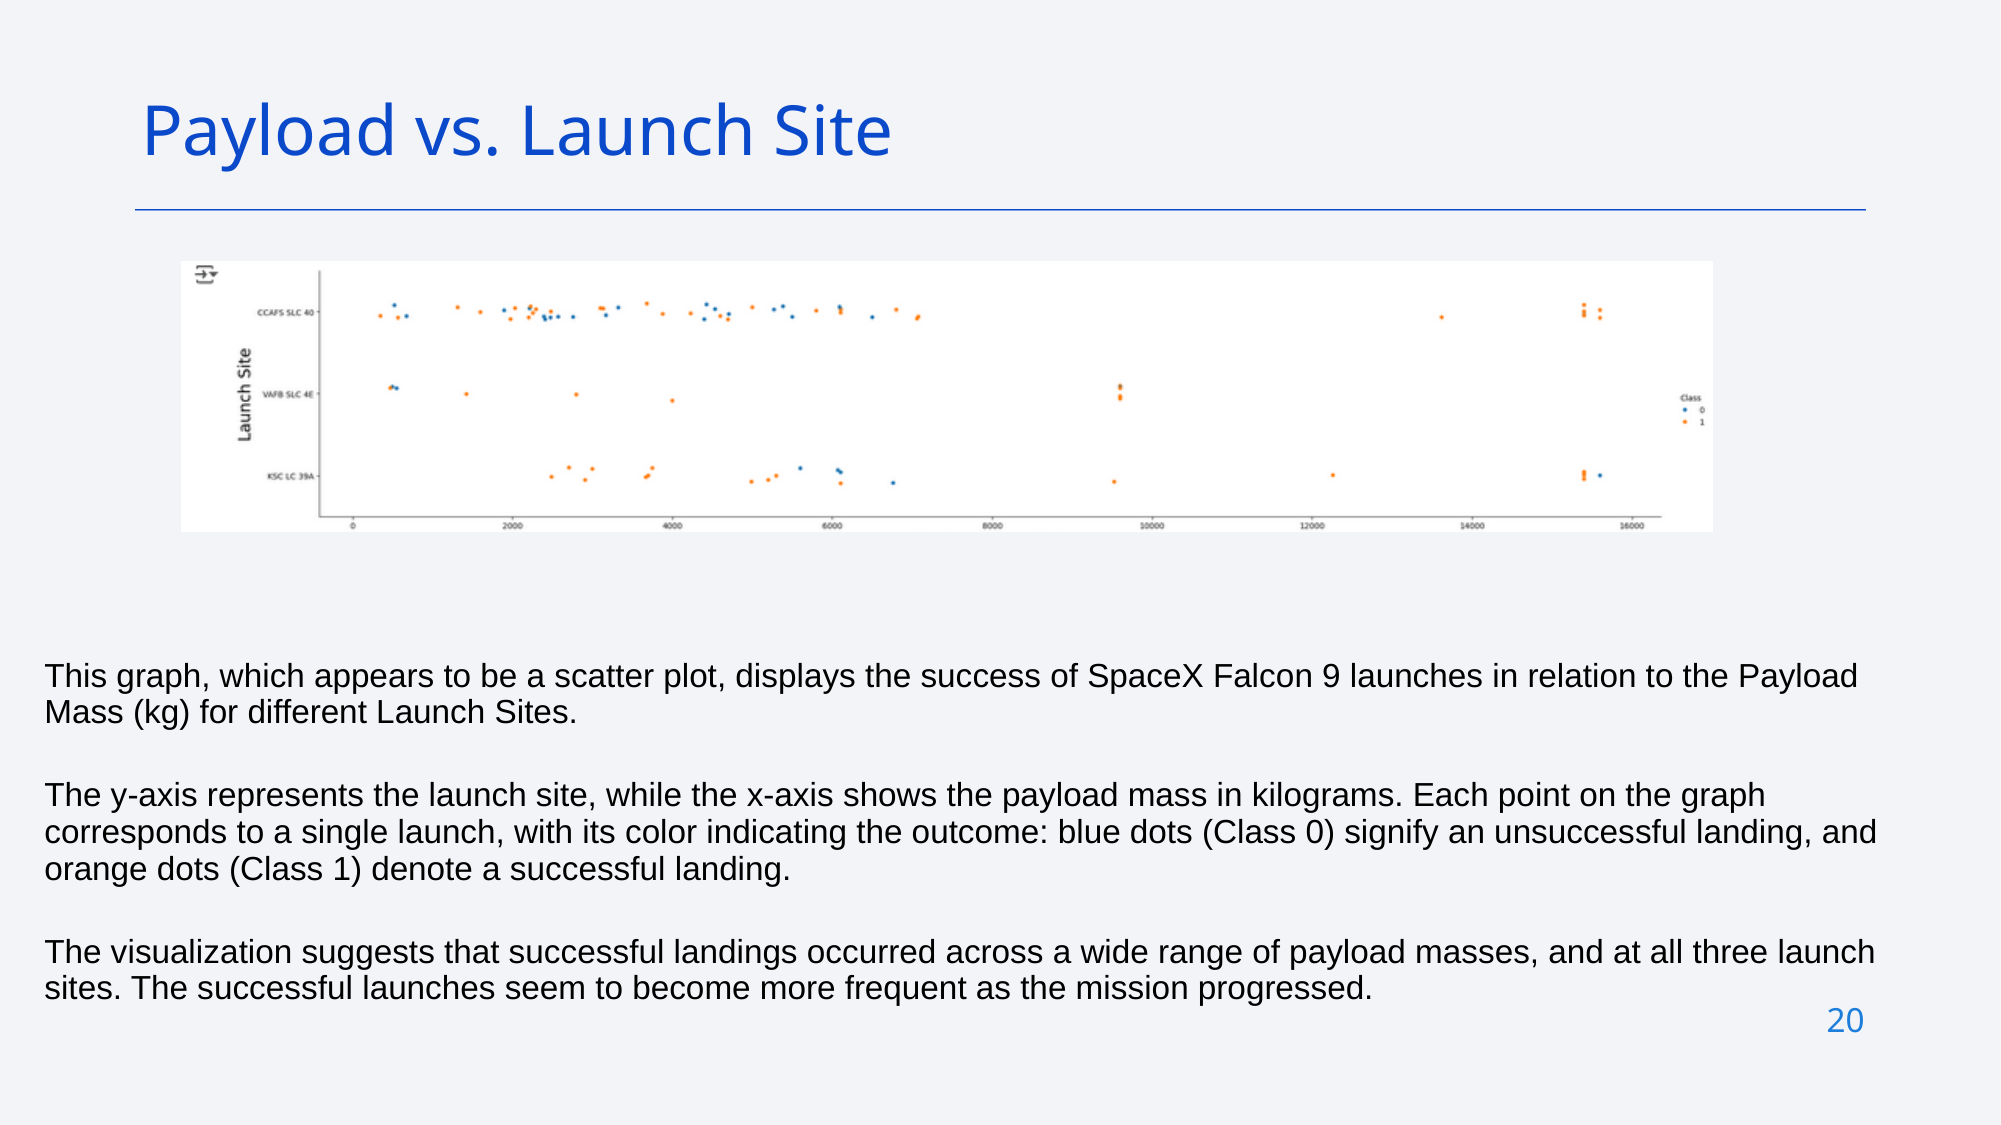

Payload vs. Launch Site
This graph, which appears to be a scatter plot, displays the success of SpaceX Falcon 9 launches in relation to the Payload Mass (kg) for different Launch Sites.
The y-axis represents the launch site, while the x-axis shows the payload mass in kilograms. Each point on the graph corresponds to a single launch, with its color indicating the outcome: blue dots (Class 0) signify an unsuccessful landing, and orange dots (Class 1) denote a successful landing.
The visualization suggests that successful landings occurred across a wide range of payload masses, and at all three launch sites. The successful launches seem to become more frequent as the mission progressed.
20